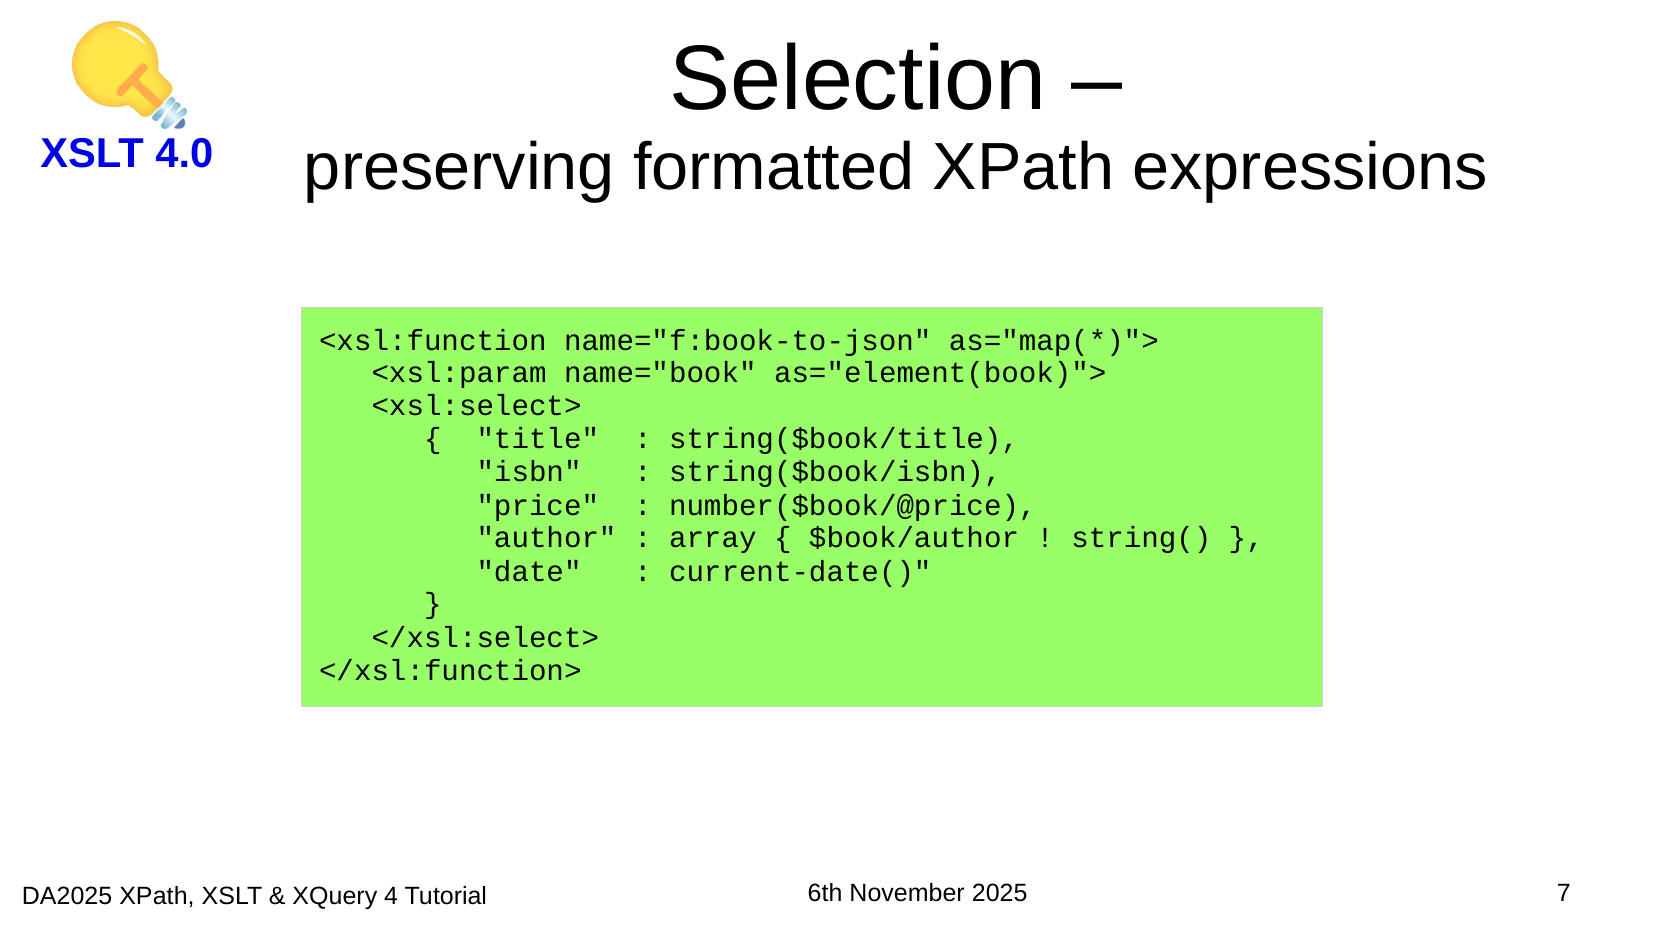

# Selection – preserving formatted XPath expressions
<xsl:function name="f:book-to-json" as="map(*)">
 <xsl:param name="book" as="element(book)">
 <xsl:select>
 { "title" : string($book/title),
 "isbn" : string($book/isbn),
 "price" : number($book/@price),
 "author" : array { $book/author ! string() },
 "date" : current-date()"
 }
 </xsl:select>
</xsl:function>
7
6th November 2025
DA2025 XPath, XSLT & XQuery 4 Tutorial